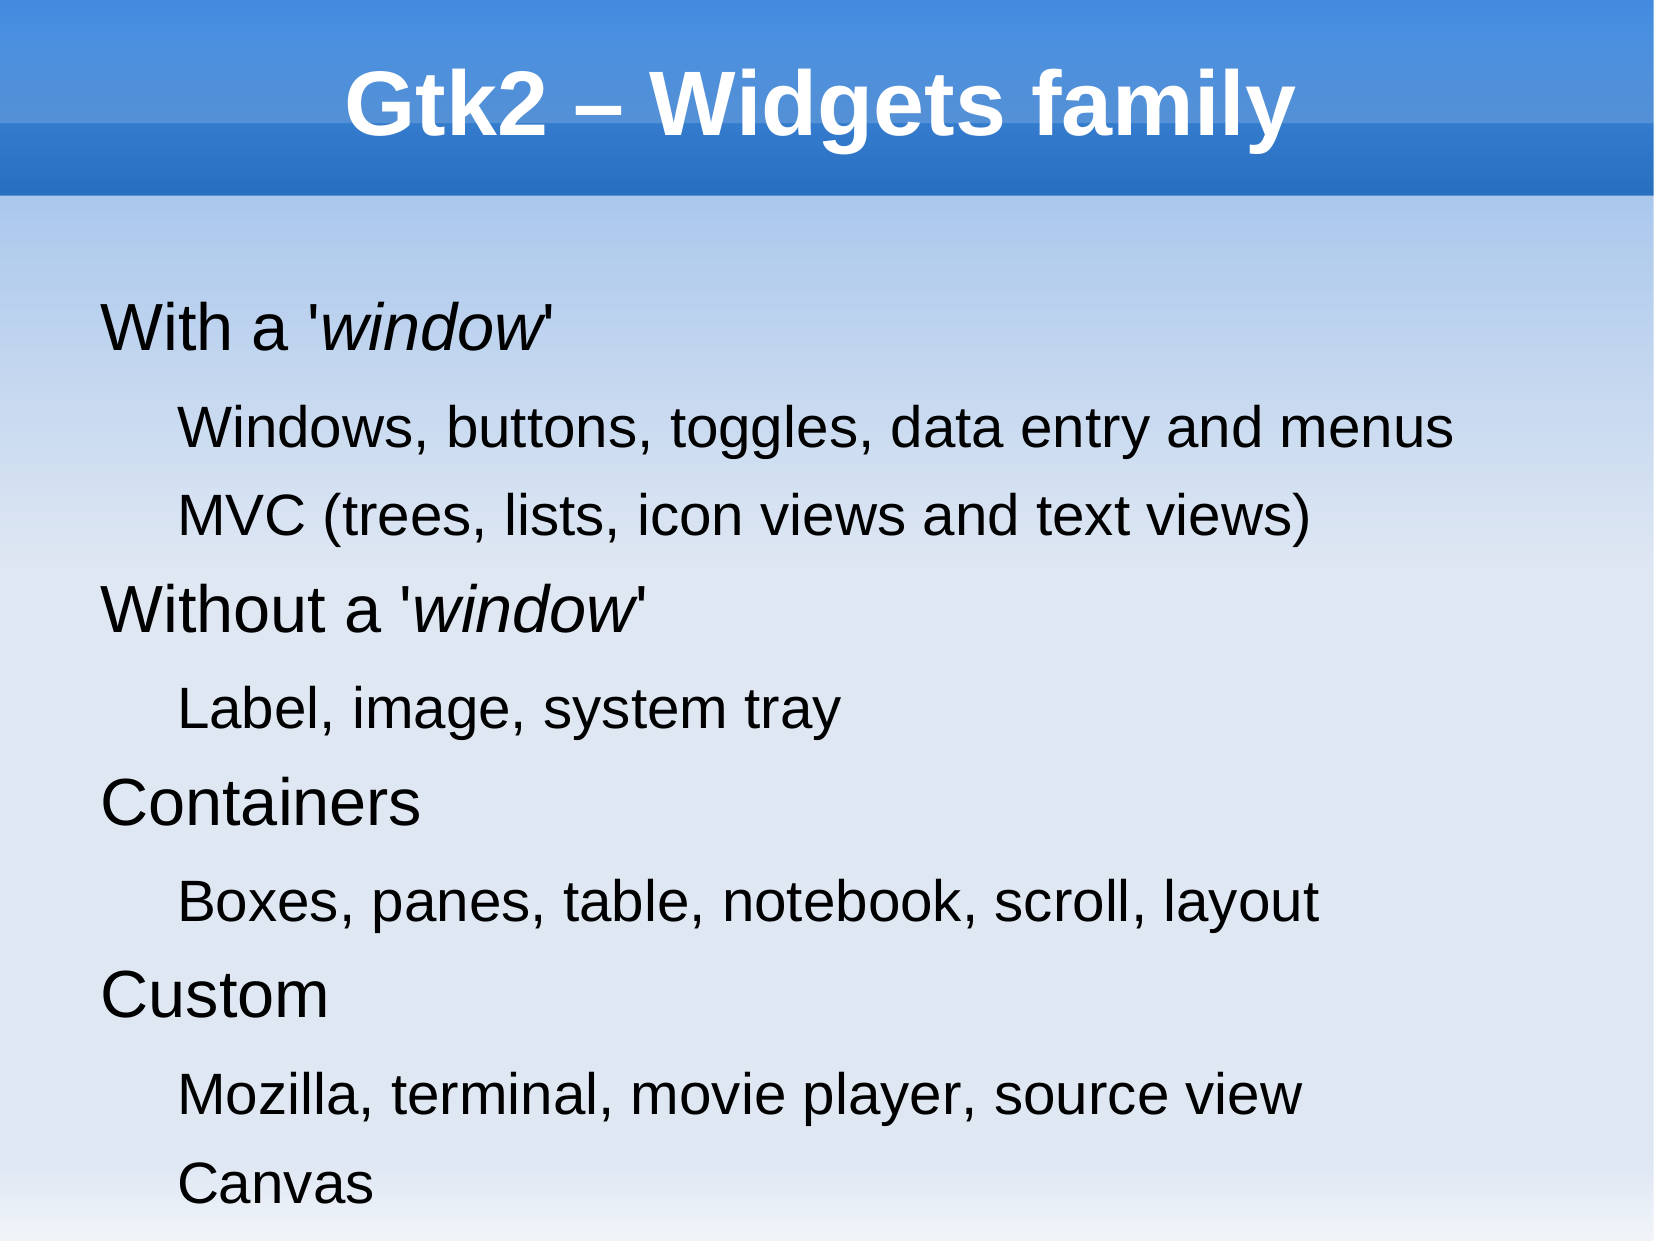

# Gtk2 – Widgets family
With a 'window'
Windows, buttons, toggles, data entry and menus
MVC (trees, lists, icon views and text views)
Without a 'window'
Label, image, system tray
Containers
Boxes, panes, table, notebook, scroll, layout
Custom
Mozilla, terminal, movie player, source view
Canvas